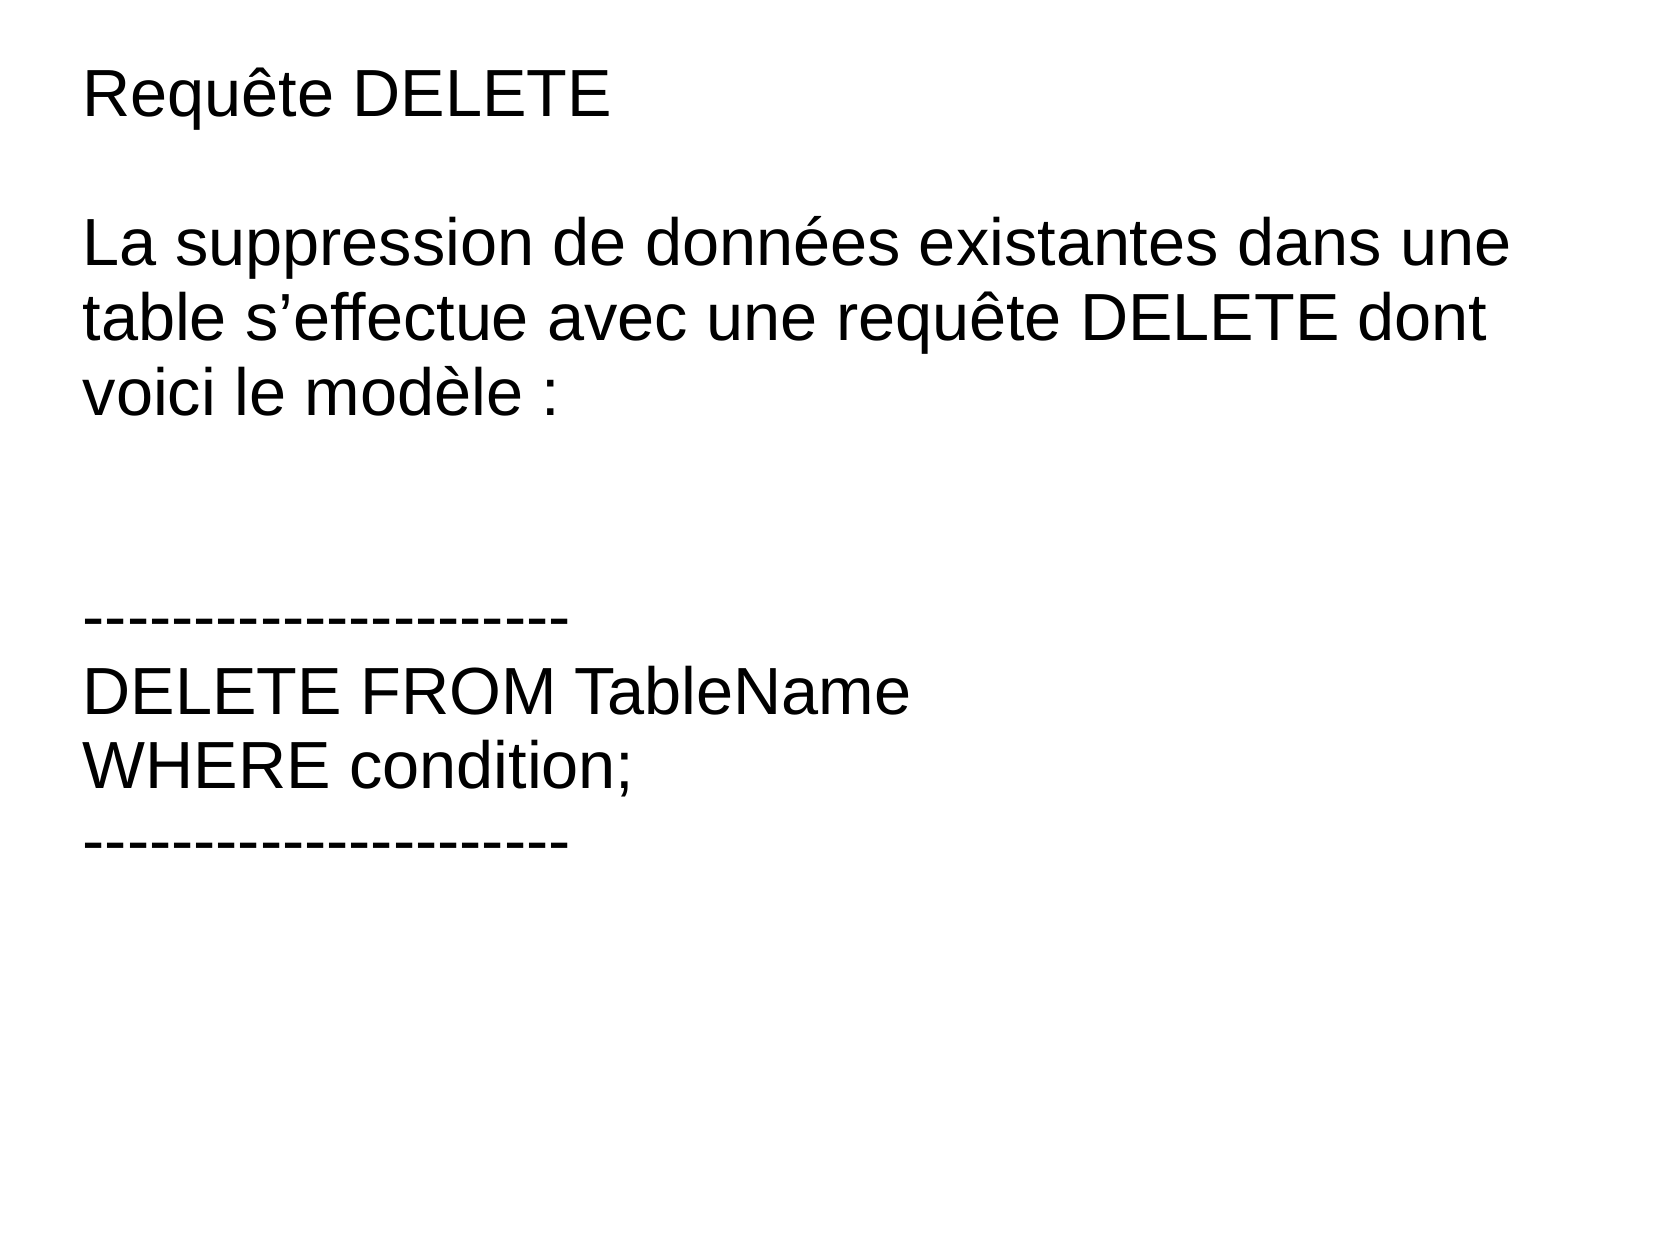

# Requête DELETE
La suppression de données existantes dans une table s’effectue avec une requête DELETE dont voici le modèle :
----------------------
DELETE FROM TableName
WHERE condition;
----------------------